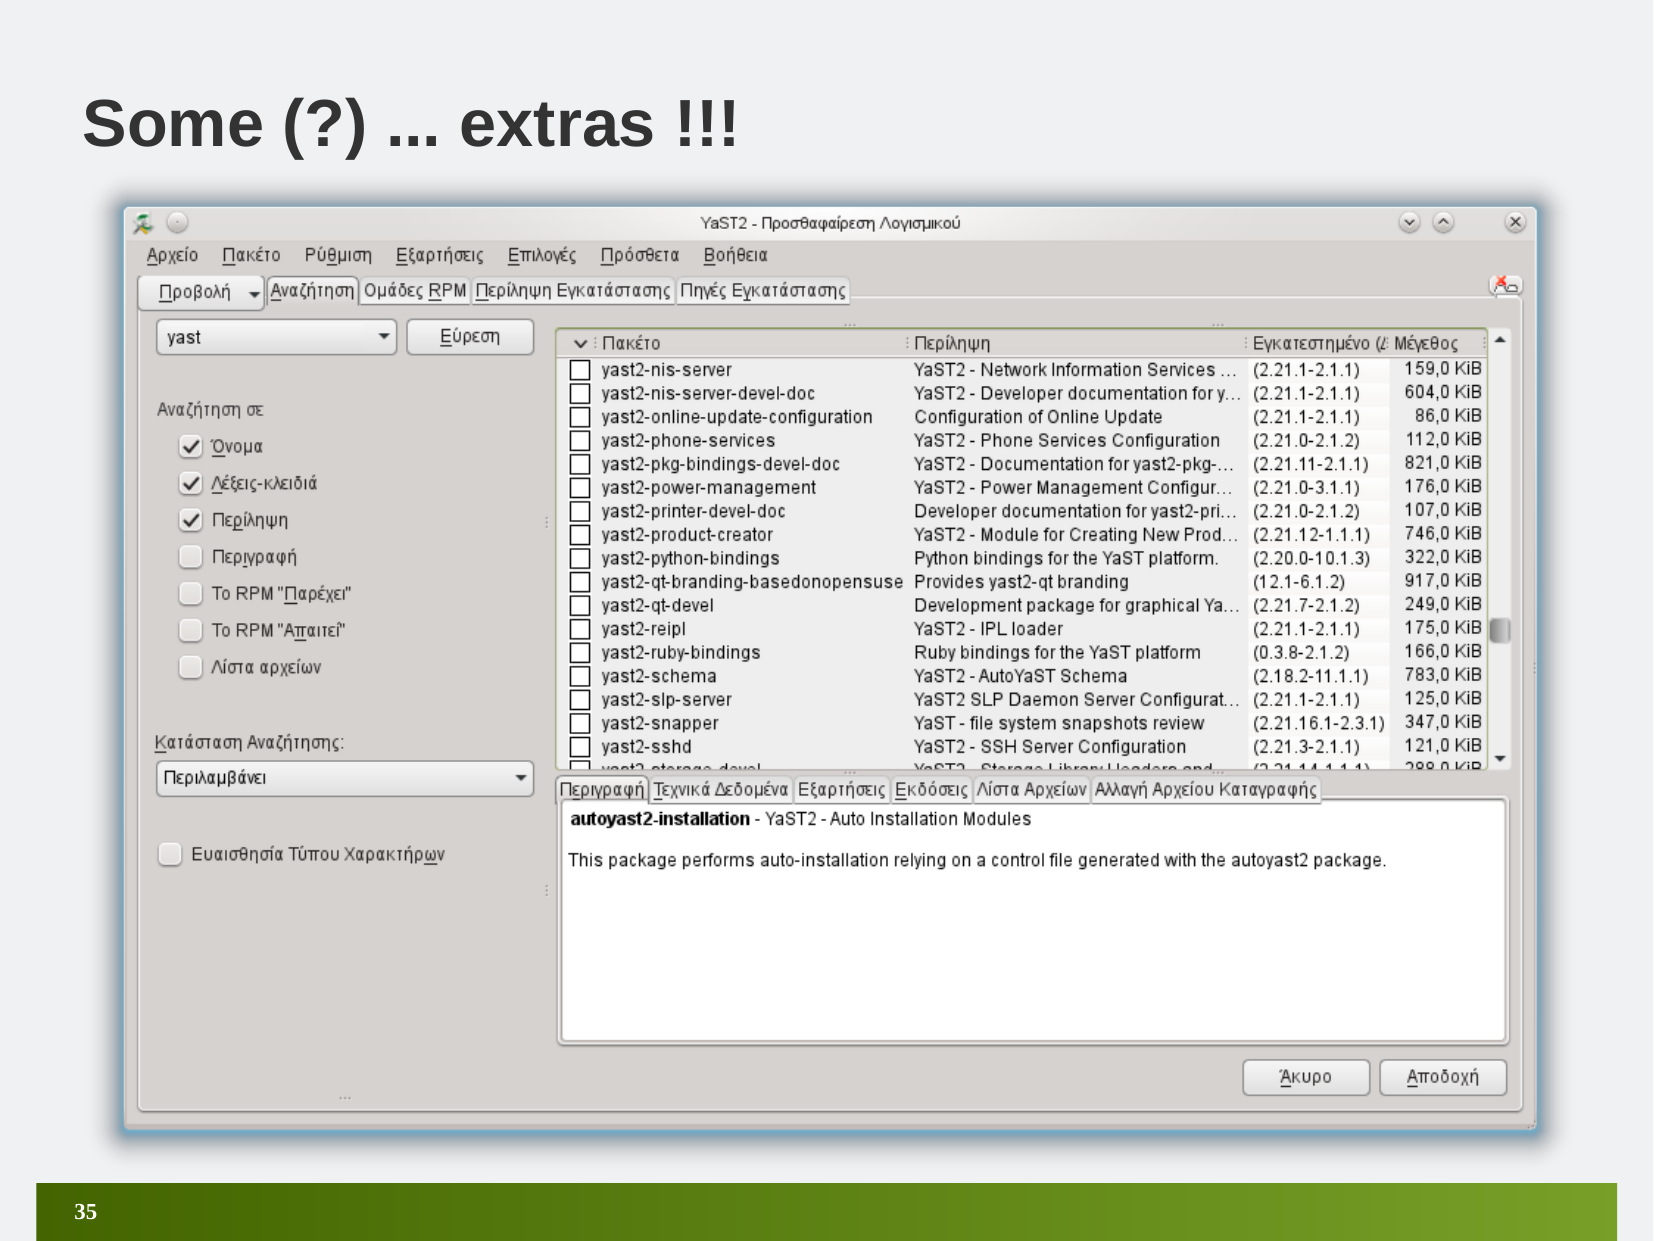

# Some (?) ... extras !!!
35